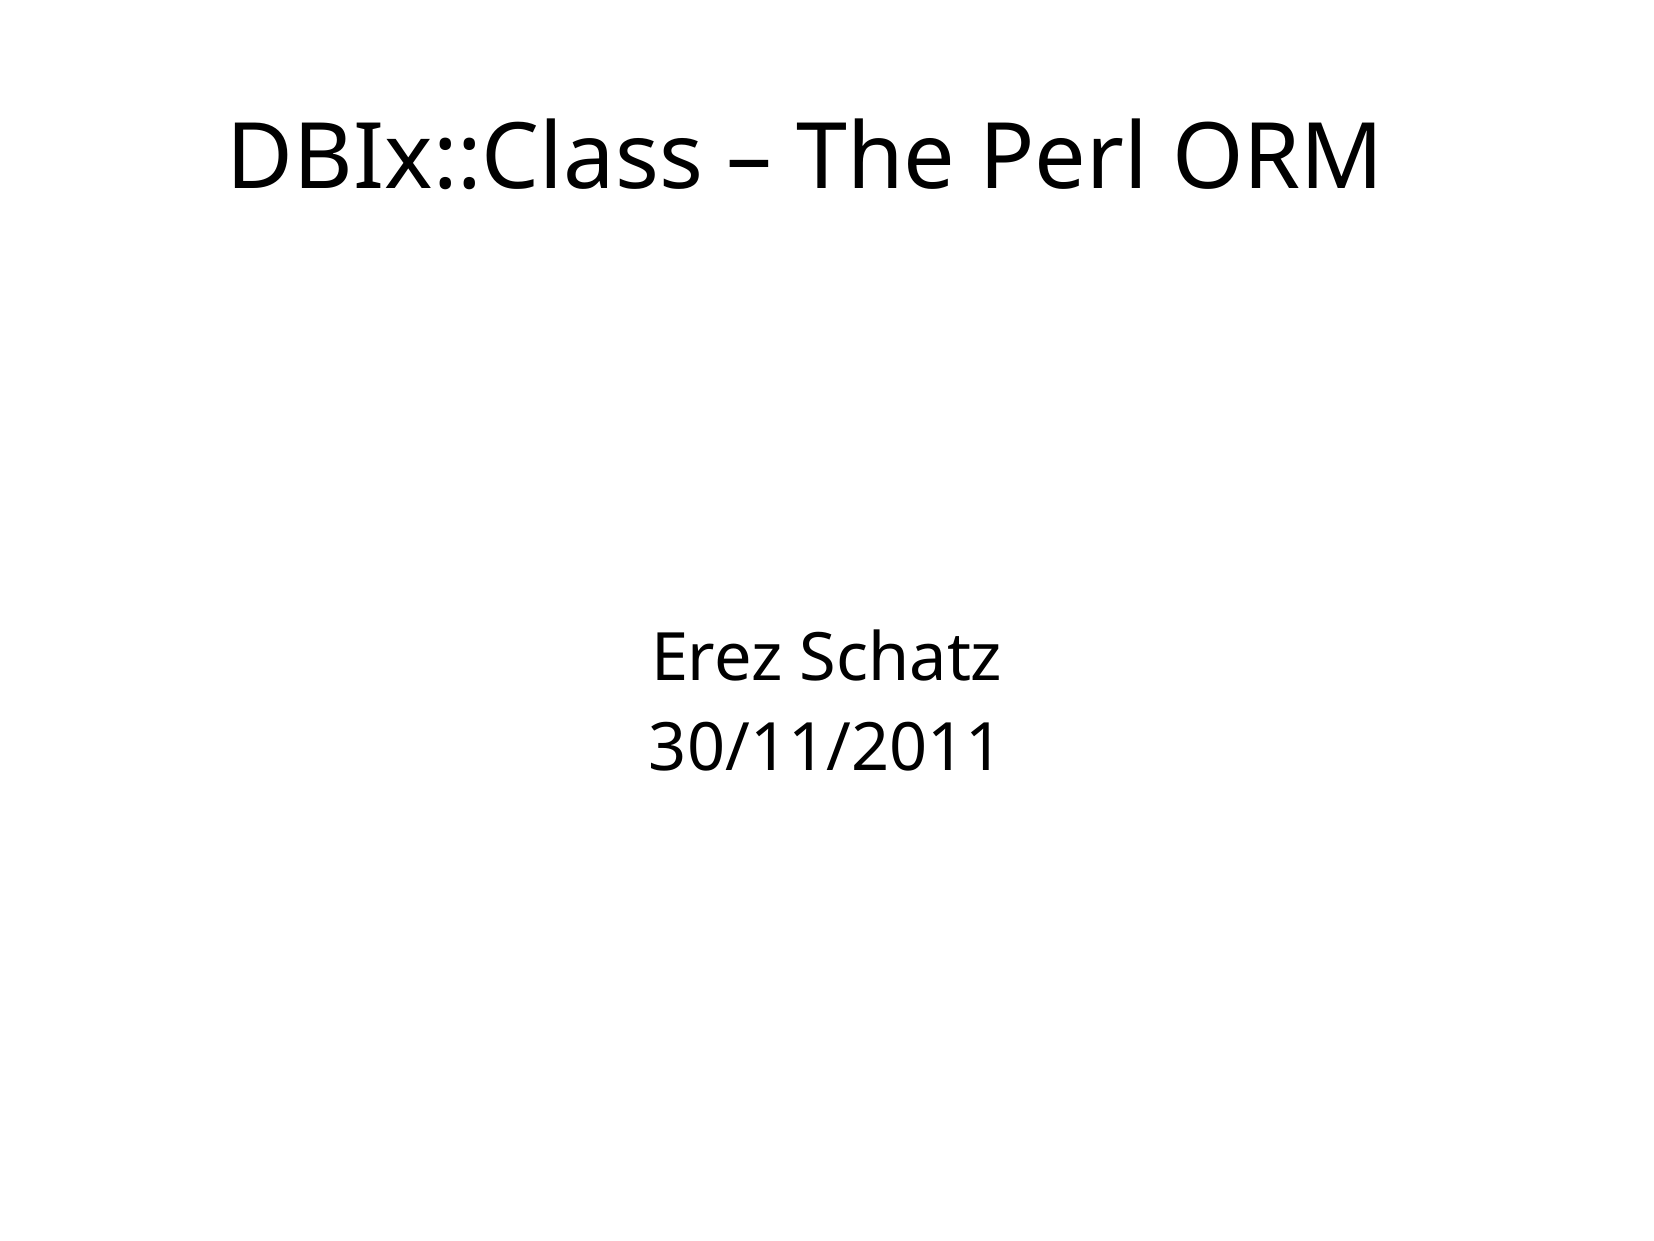

# DBIx::Class – The Perl ORM
Erez Schatz
30/11/2011